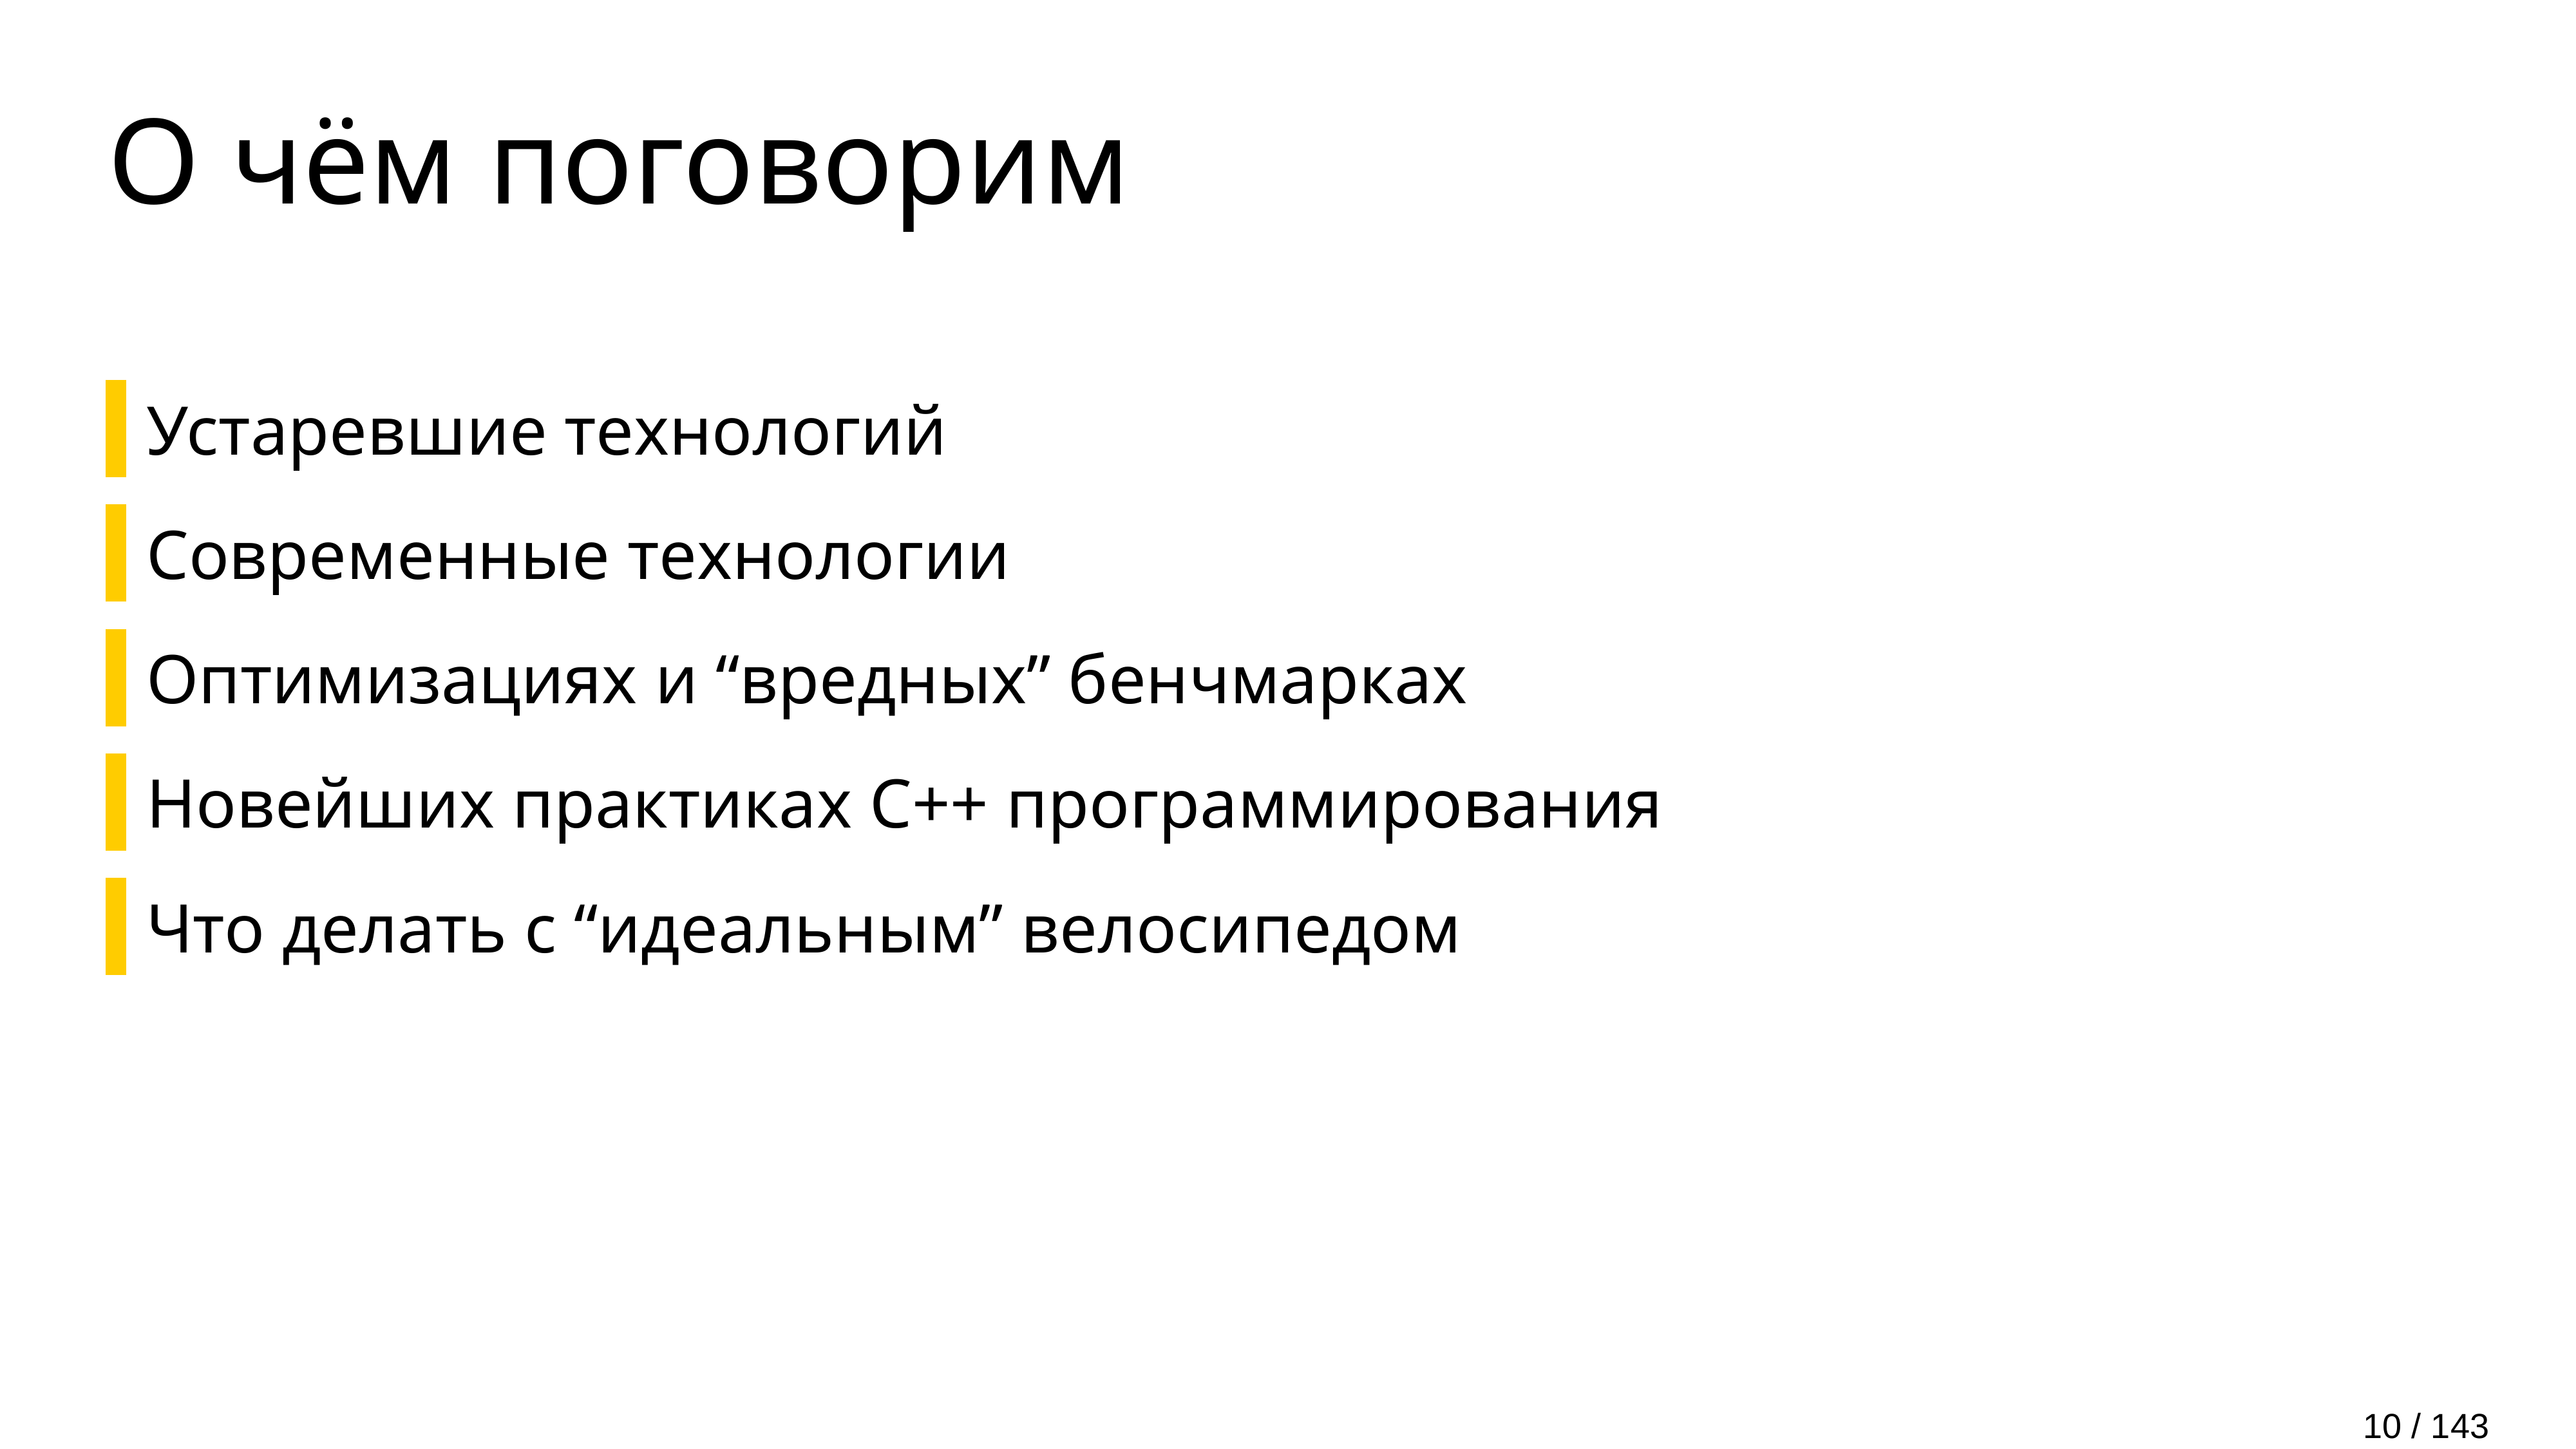

# О чём поговорим
 Устаревшие технологий
 Современные технологии
 Оптимизациях и “вредных” бенчмарках
 Новейших практиках C++ программирования
 Что делать с “идеальным” велосипедом